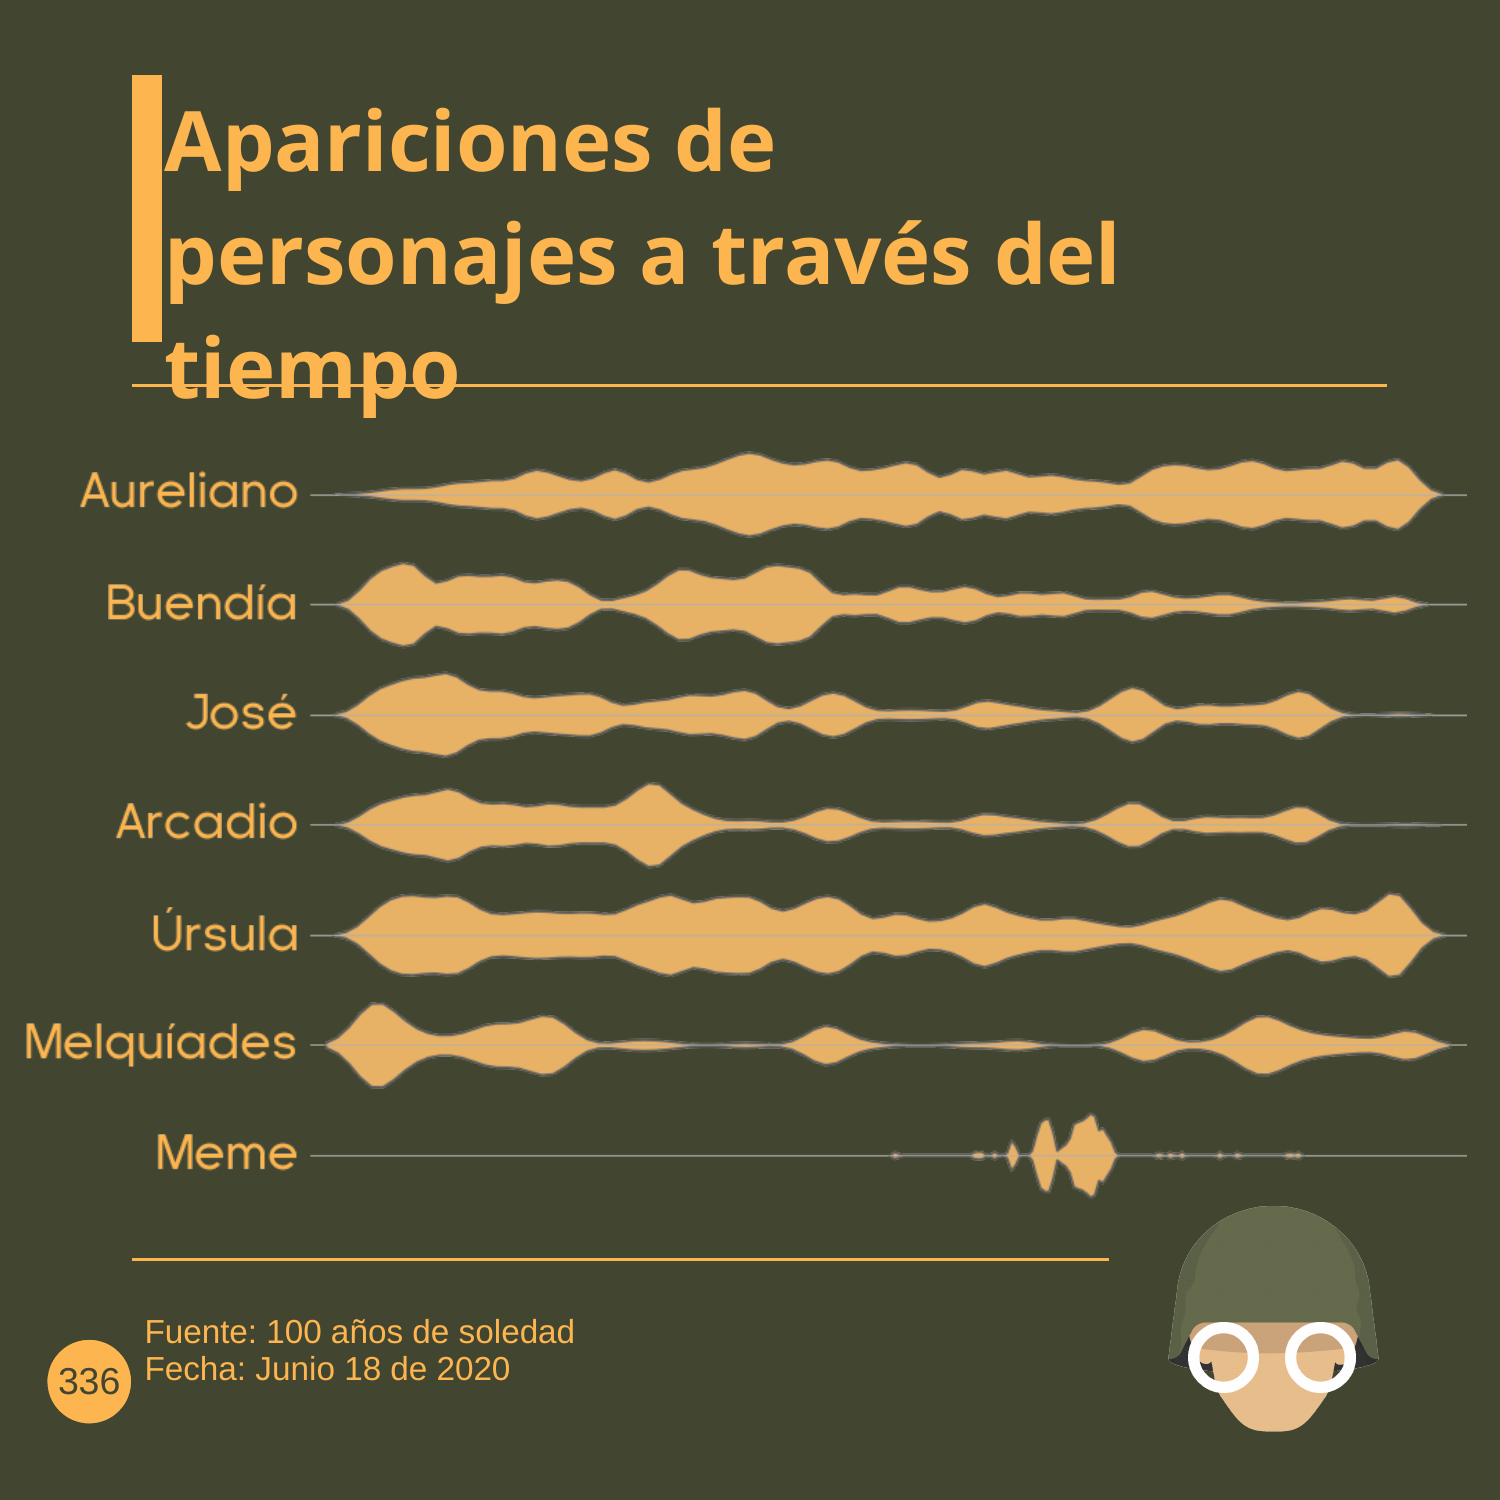

Apariciones de personajes a través del tiempo